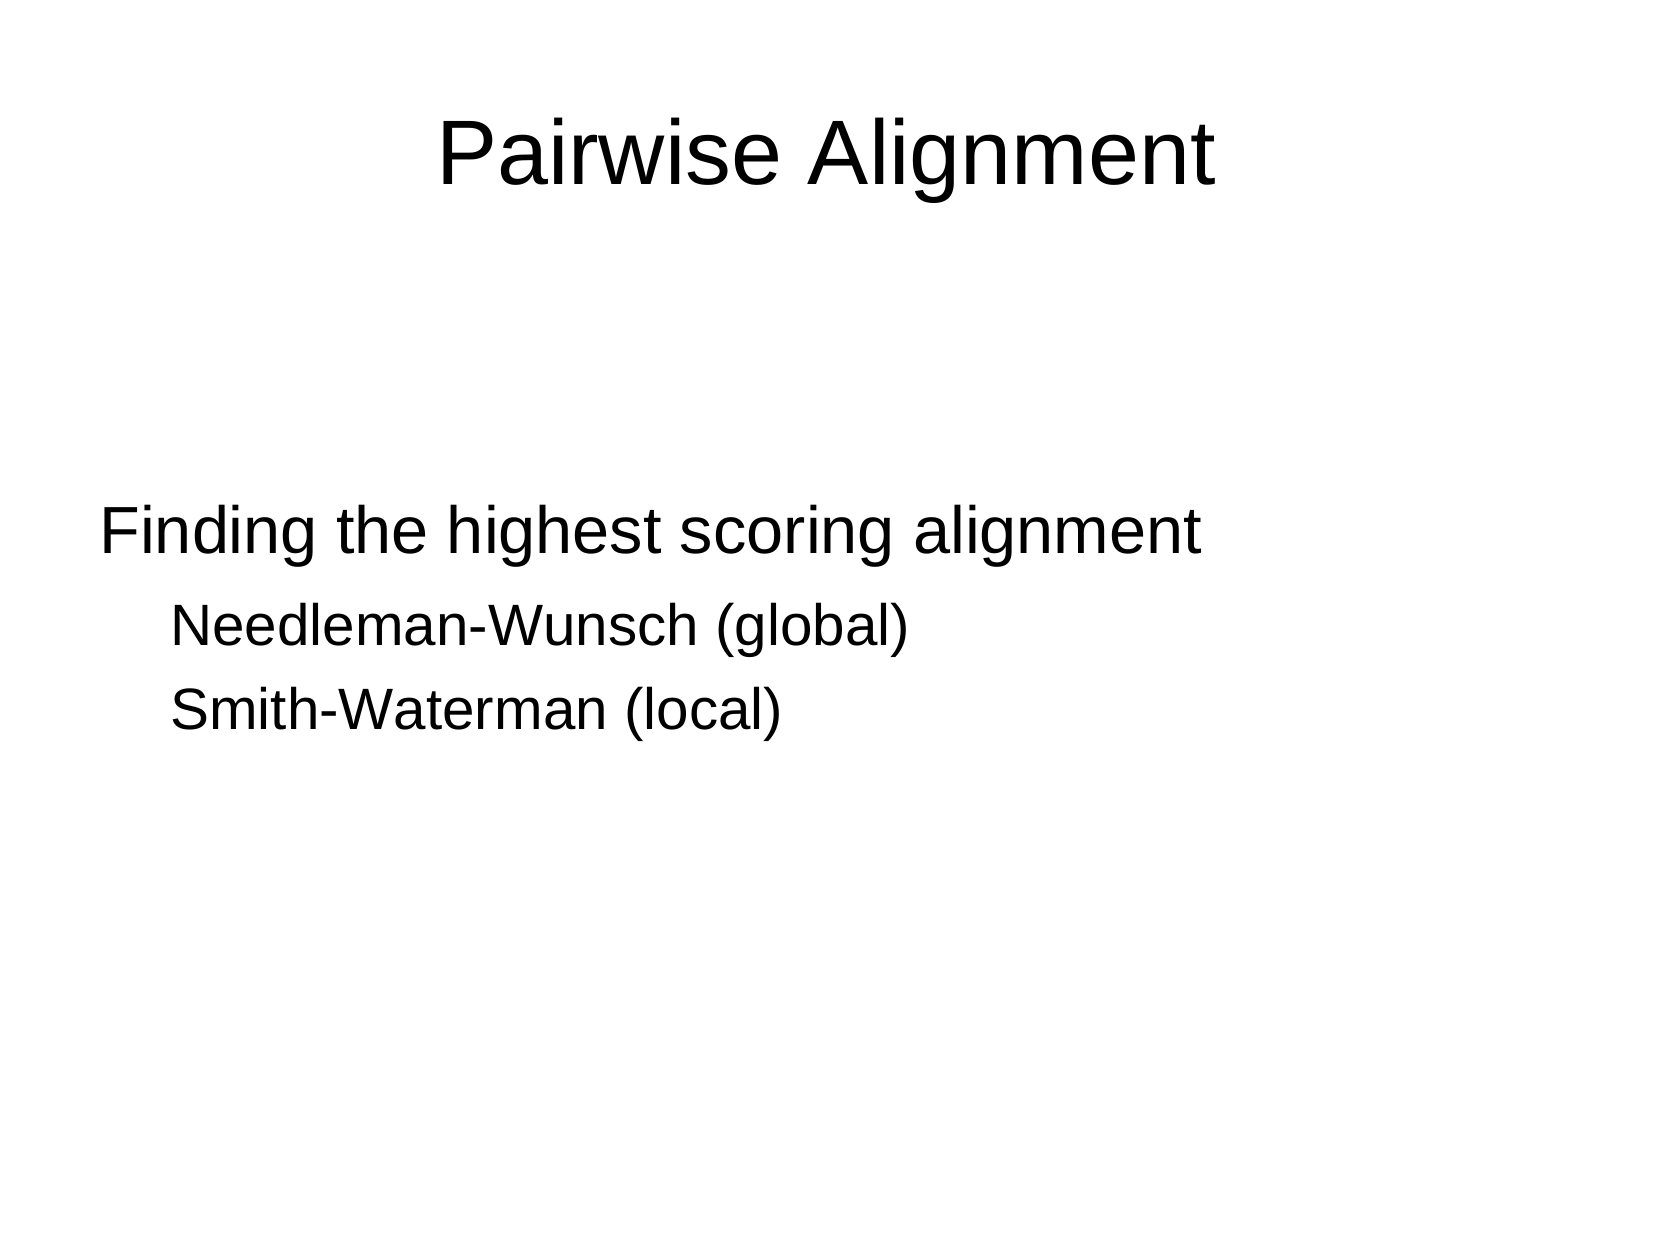

# Pairwise Alignment
Finding the highest scoring alignment
Needleman-Wunsch (global)
Smith-Waterman (local)